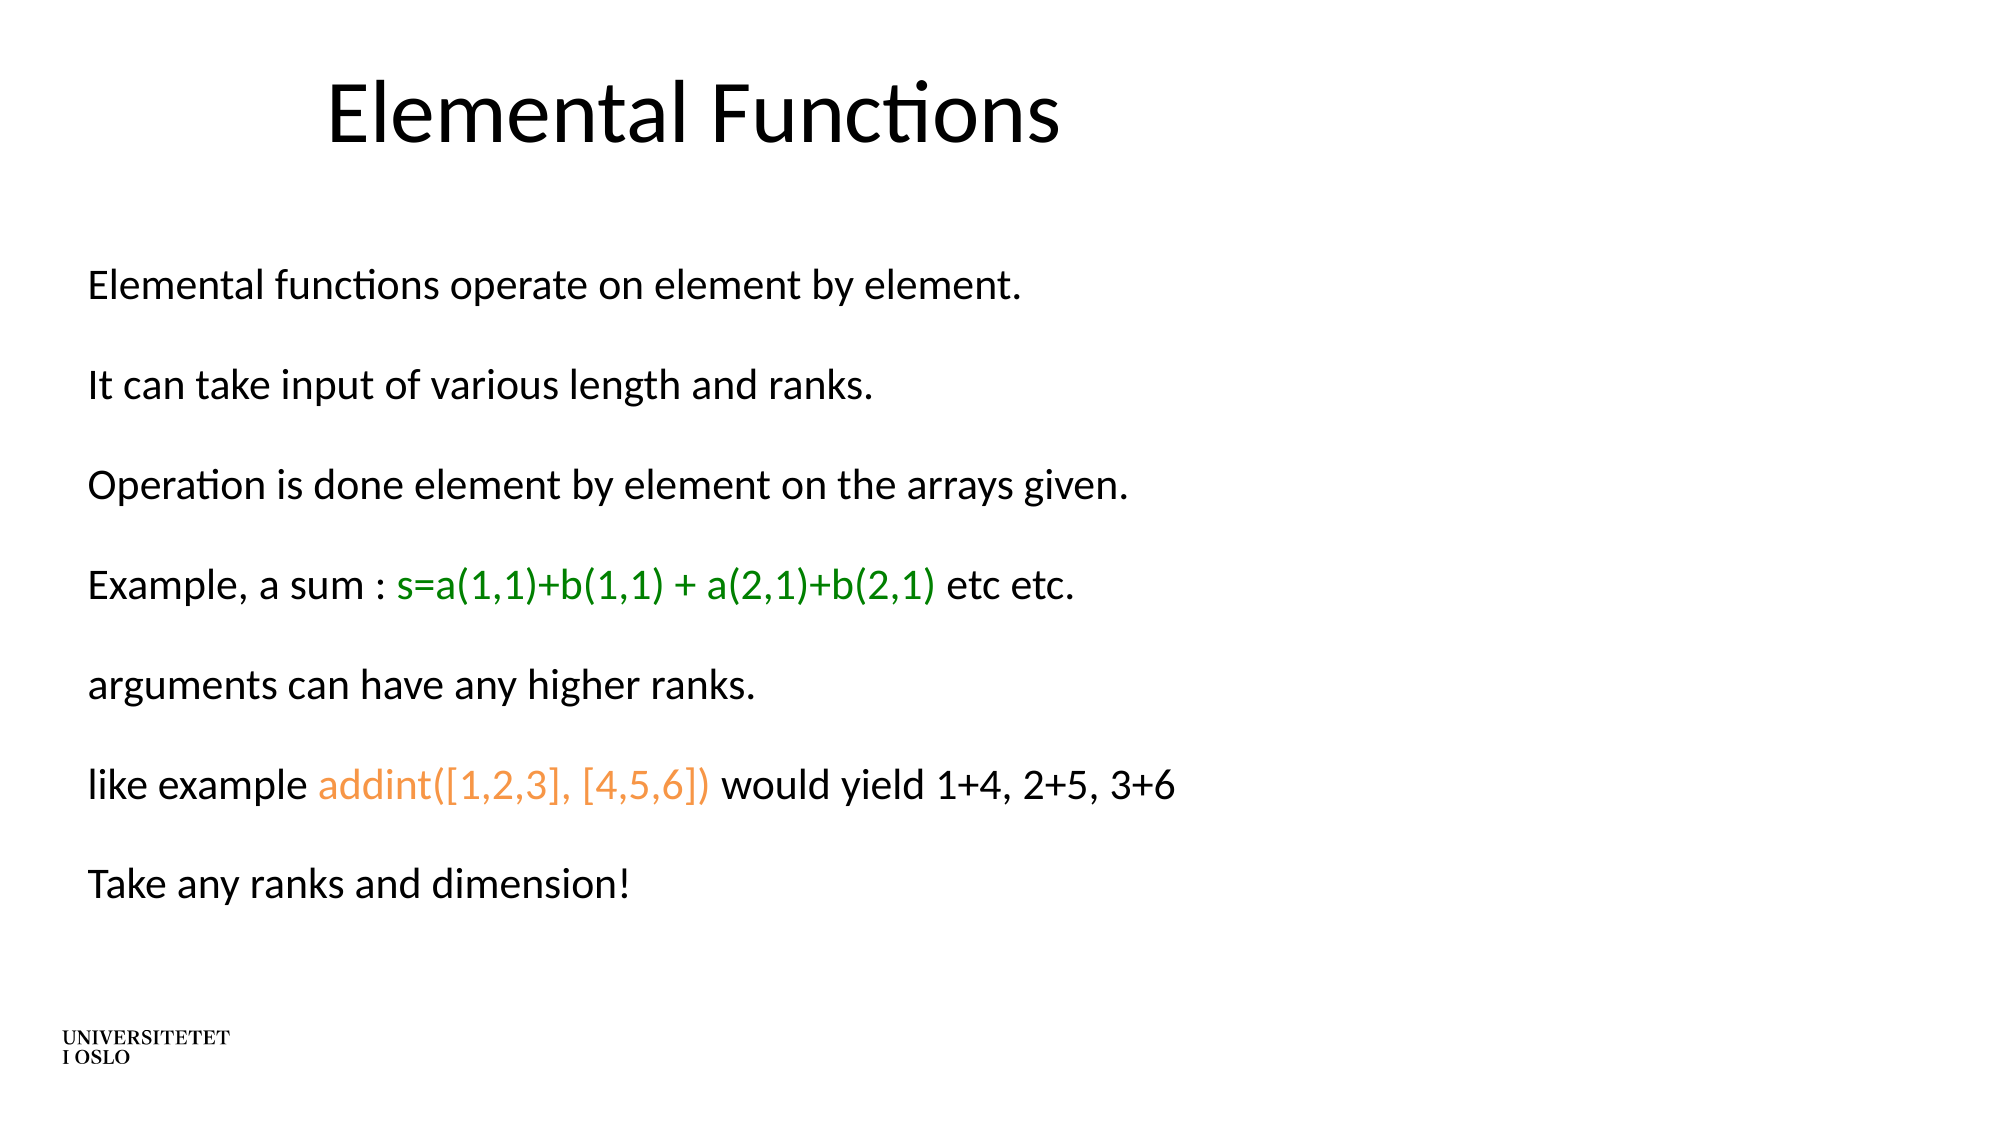

Elemental Functions
Elemental functions operate on element by element.
It can take input of various length and ranks.
Operation is done element by element on the arrays given.
Example, a sum : s=a(1,1)+b(1,1) + a(2,1)+b(2,1) etc etc.
arguments can have any higher ranks.
like example addint([1,2,3], [4,5,6]) would yield 1+4, 2+5, 3+6
Take any ranks and dimension!